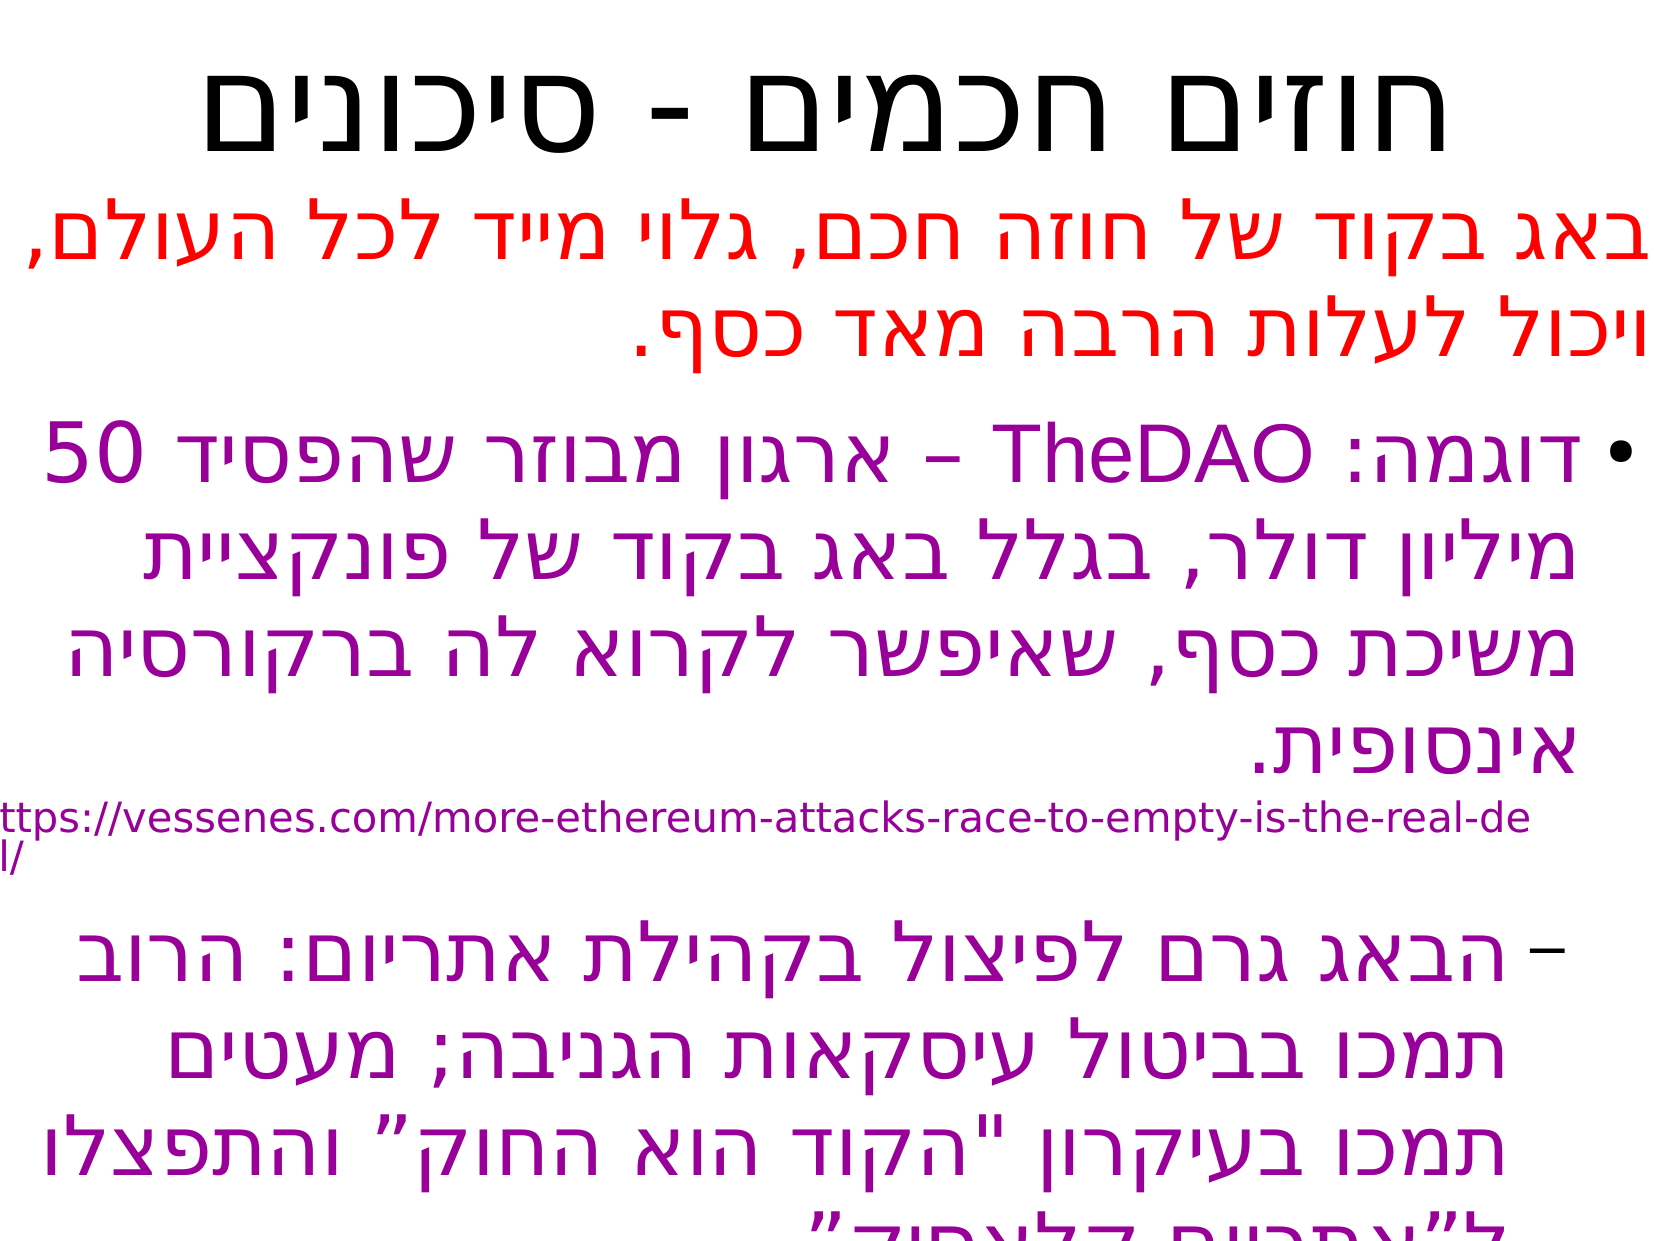

# חוזים חכמים - סיכונים
באג בקוד של חוזה חכם, גלוי מייד לכל העולם, ויכול לעלות הרבה מאד כסף.
דוגמה: TheDAO – ארגון מבוזר שהפסיד 50 מיליון דולר, בגלל באג בקוד של פונקציית משיכת כסף, שאיפשר לקרוא לה ברקורסיה אינסופית.
https://vessenes.com/more-ethereum-attacks-race-to-empty-is-the-real-deal/
הבאג גרם לפיצול בקהילת אתריום: הרוב תמכו בביטול עיסקאות הגניבה; מעטים תמכו בעיקרון "הקוד הוא החוק” והתפצלו ל”אתריום קלאסיק”.
פתרונות: הקפדה על כללי הנדסת תוכנה, בדיקות, קריאת קוד. שימוש בכלי הוכחה ואימות קוד.